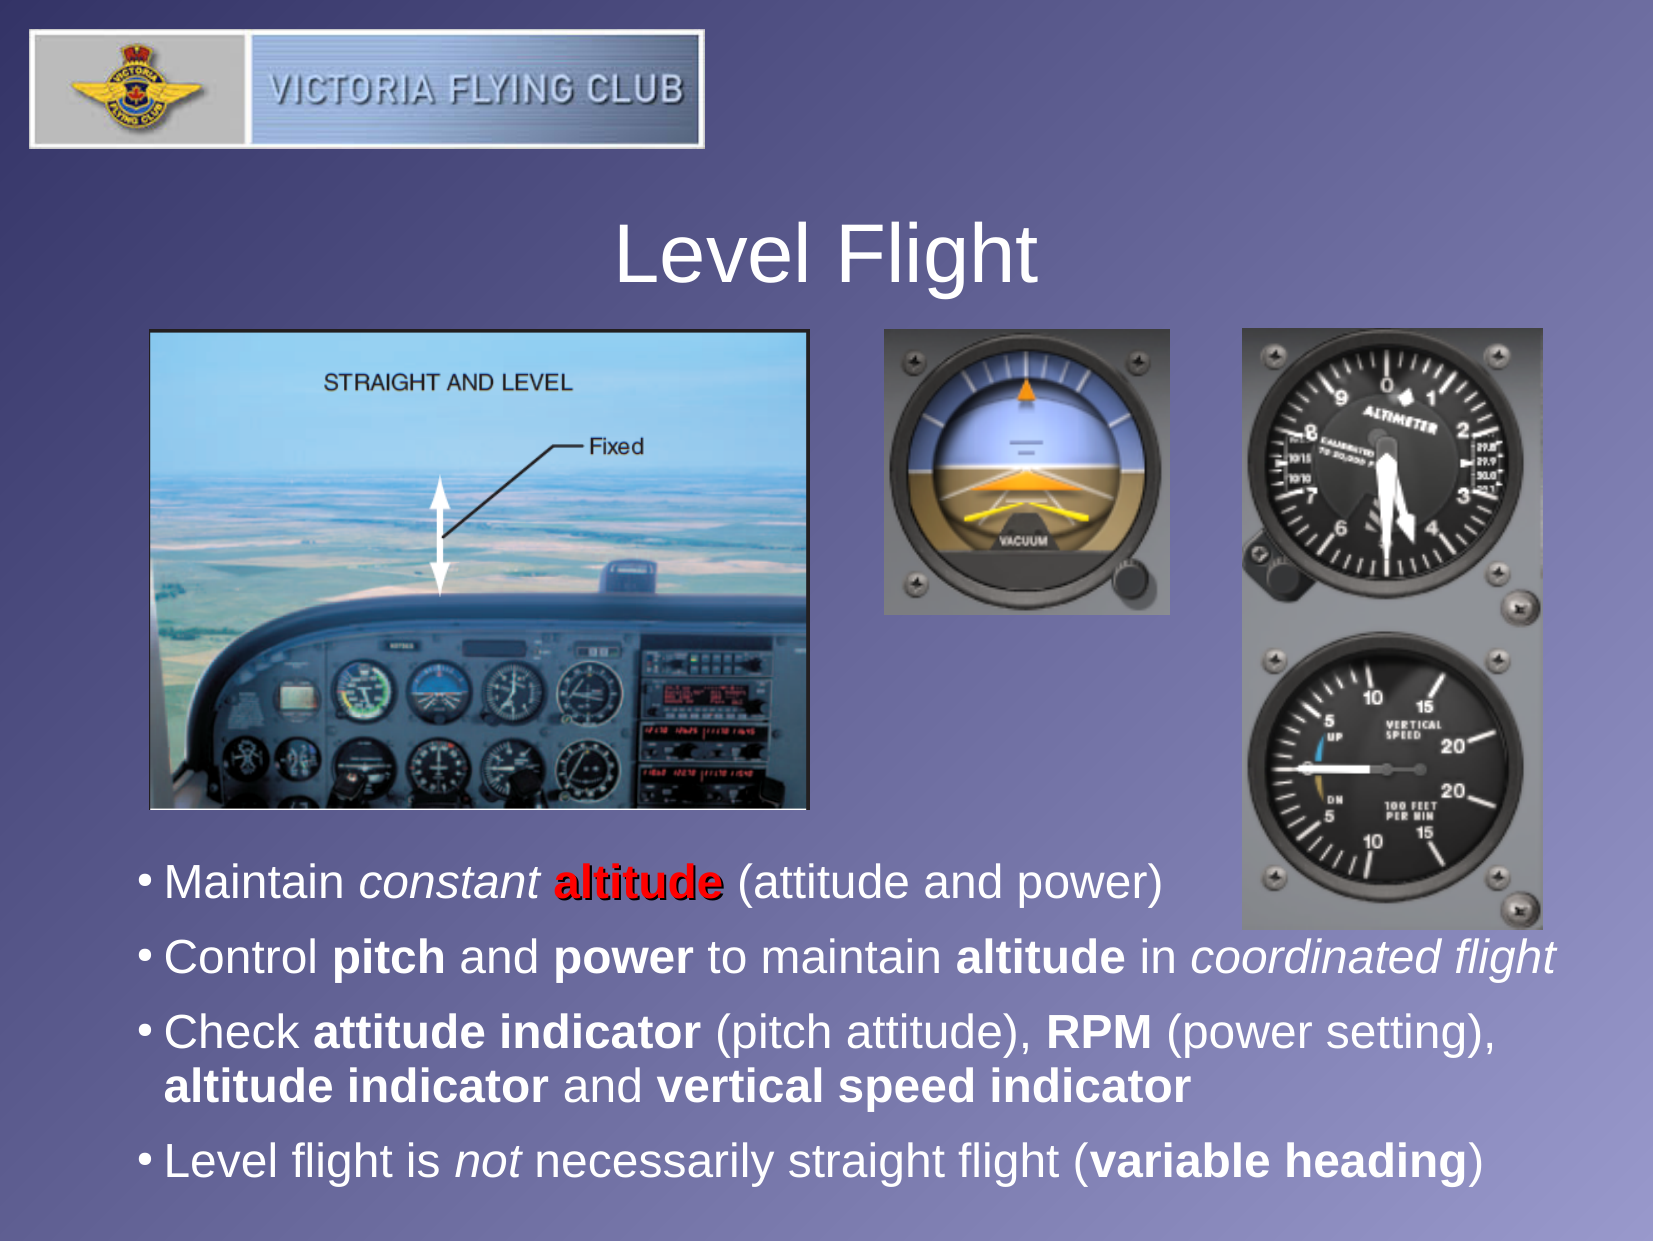

# Level Flight
Maintain constant altitude (attitude and power)
Control pitch and power to maintain altitude in coordinated flight
Check attitude indicator (pitch attitude), RPM (power setting), altitude indicator and vertical speed indicator
Level flight is not necessarily straight flight (variable heading)